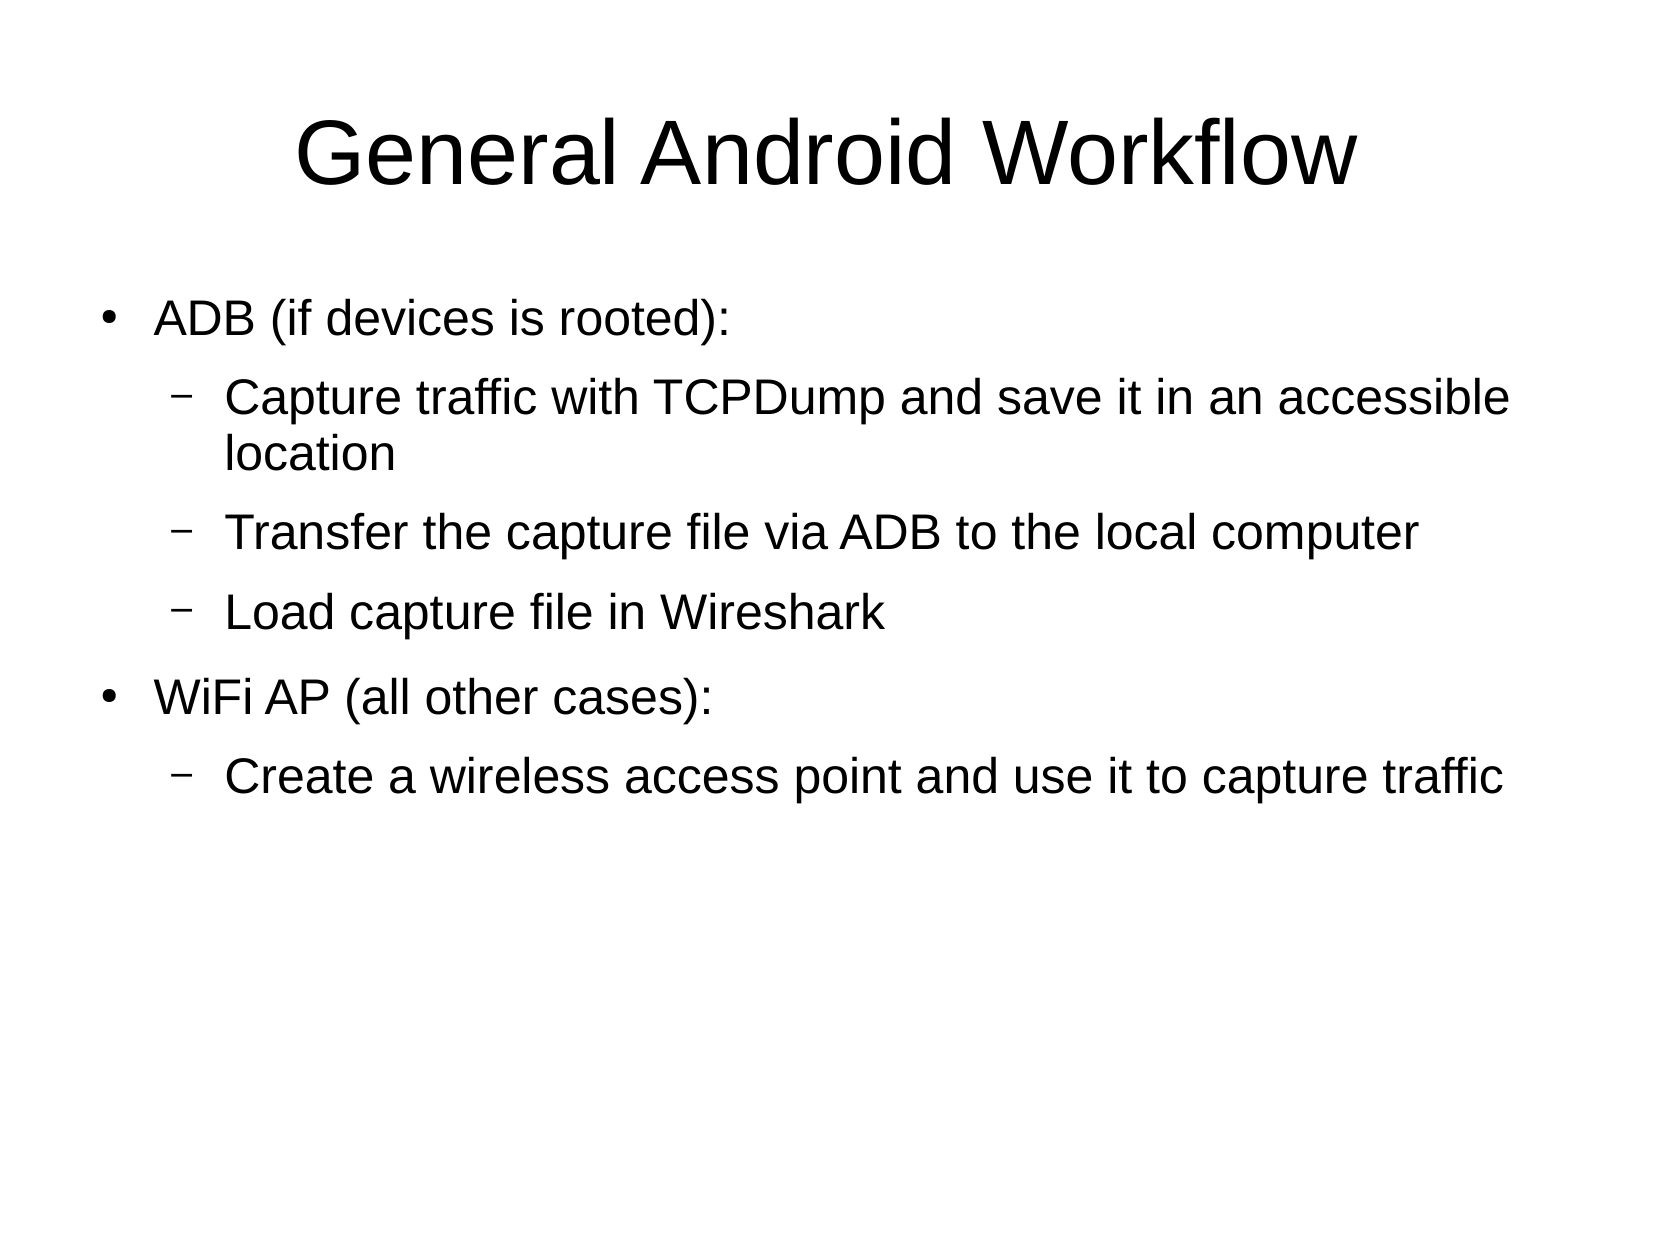

# General Android Workflow
ADB (if devices is rooted):
Capture traffic with TCPDump and save it in an accessible location
Transfer the capture file via ADB to the local computer
Load capture file in Wireshark
WiFi AP (all other cases):
Create a wireless access point and use it to capture traffic